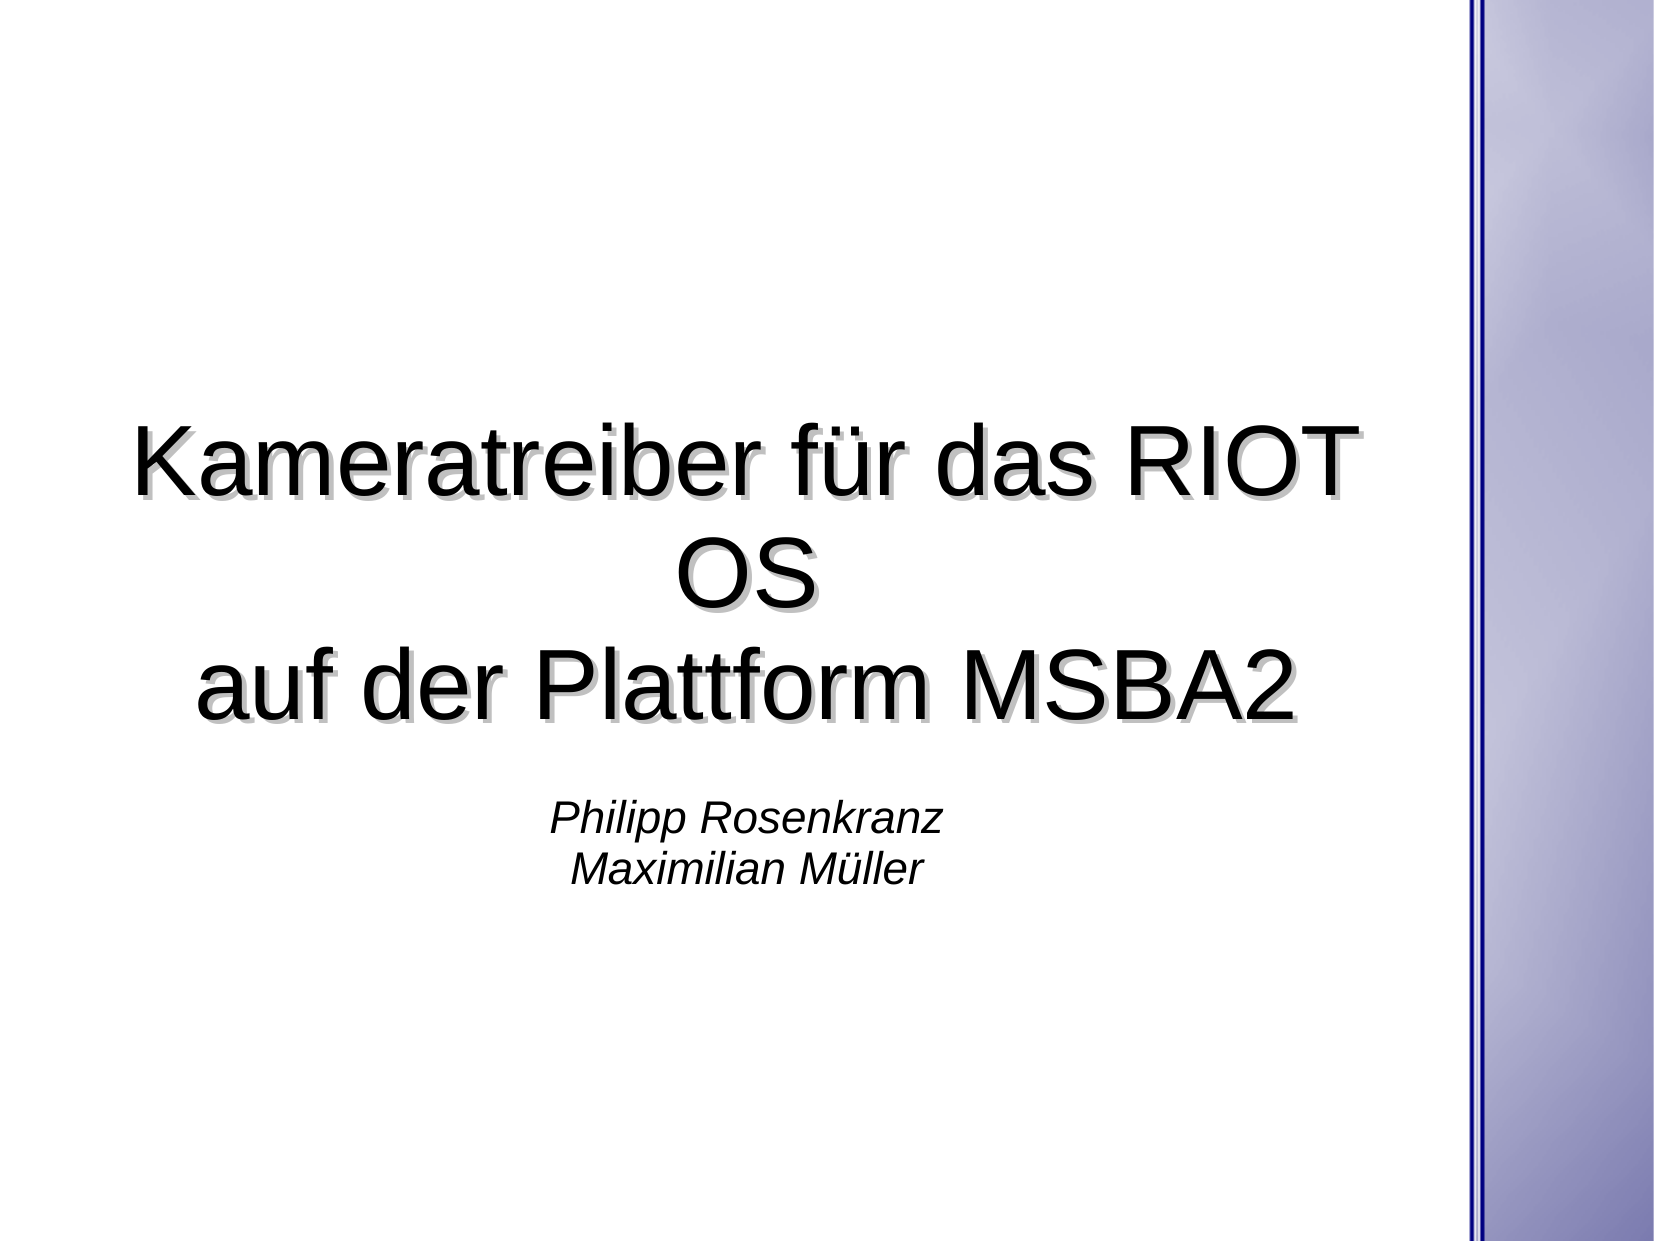

#
Kameratreiber für das RIOT OS
auf der Plattform MSBA2
Philipp Rosenkranz
Maximilian Müller